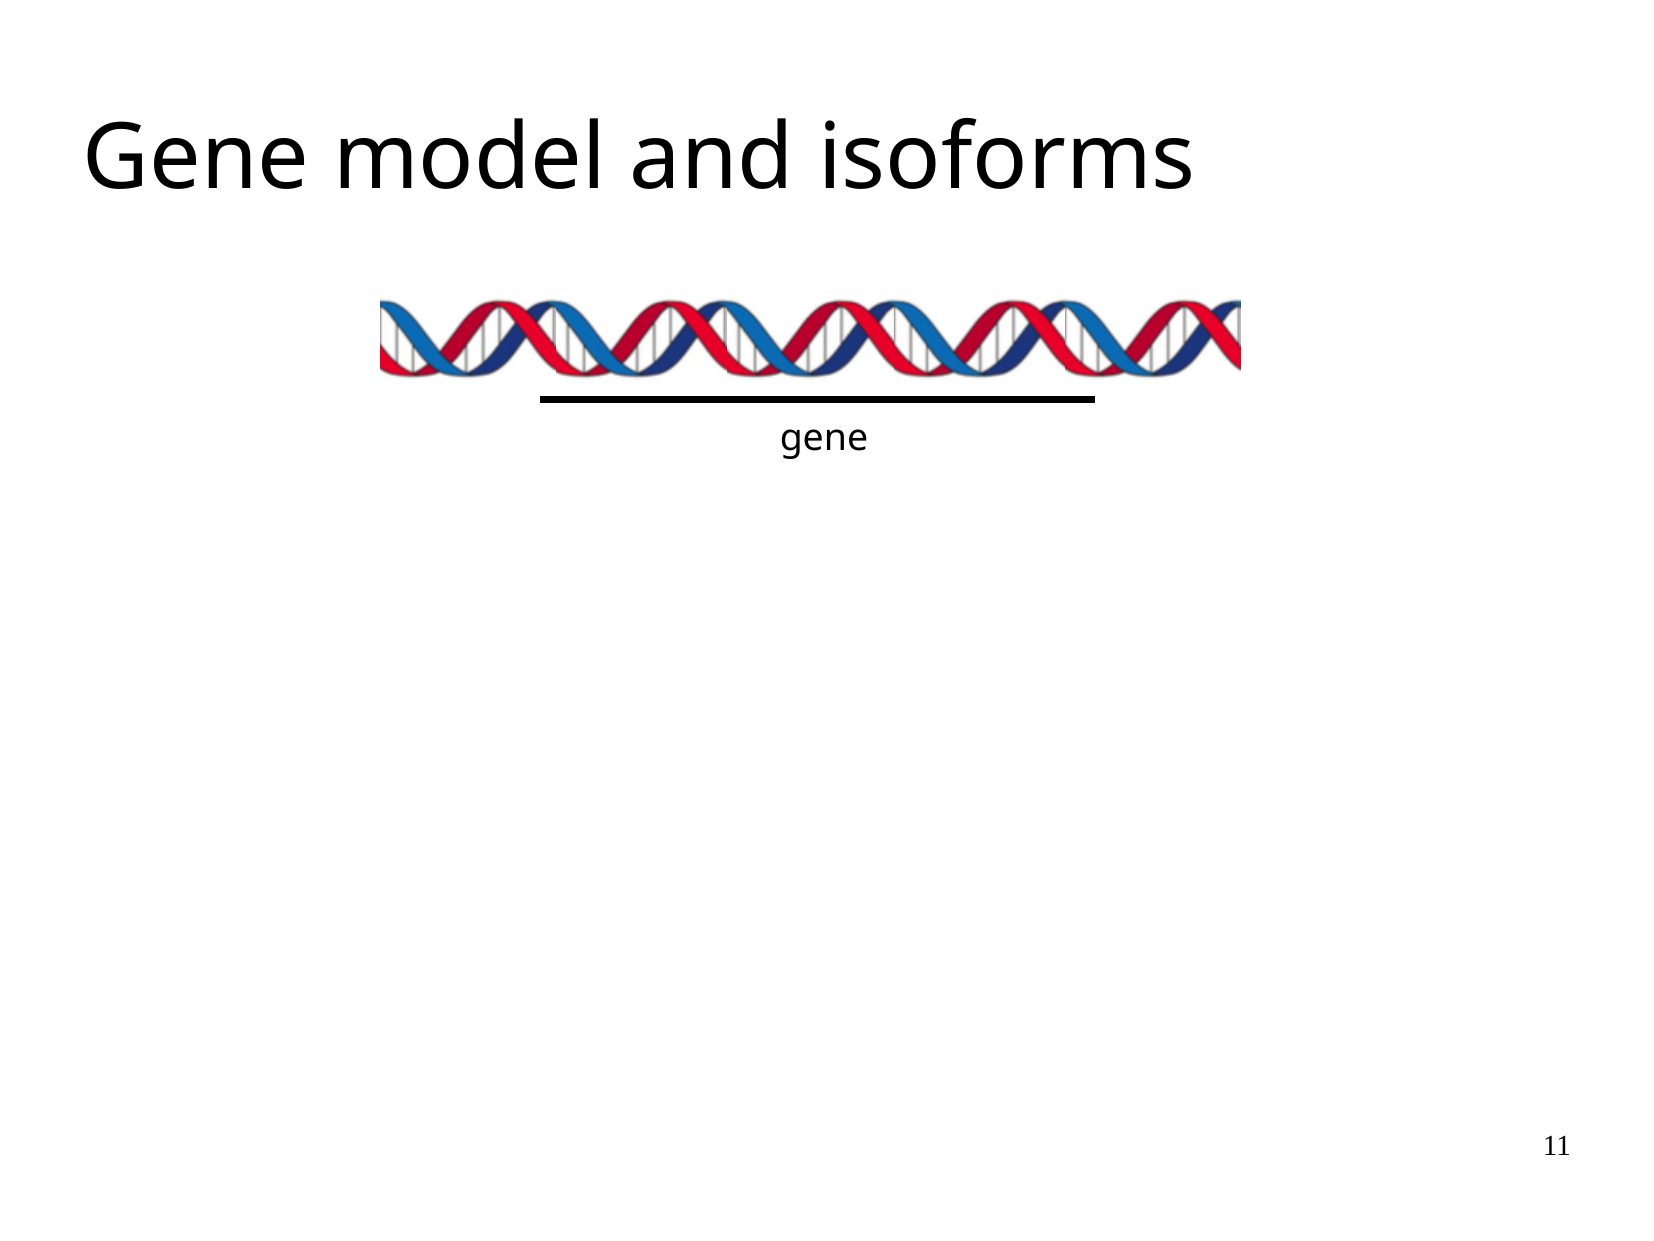

# Gene model and isoforms
gene
11